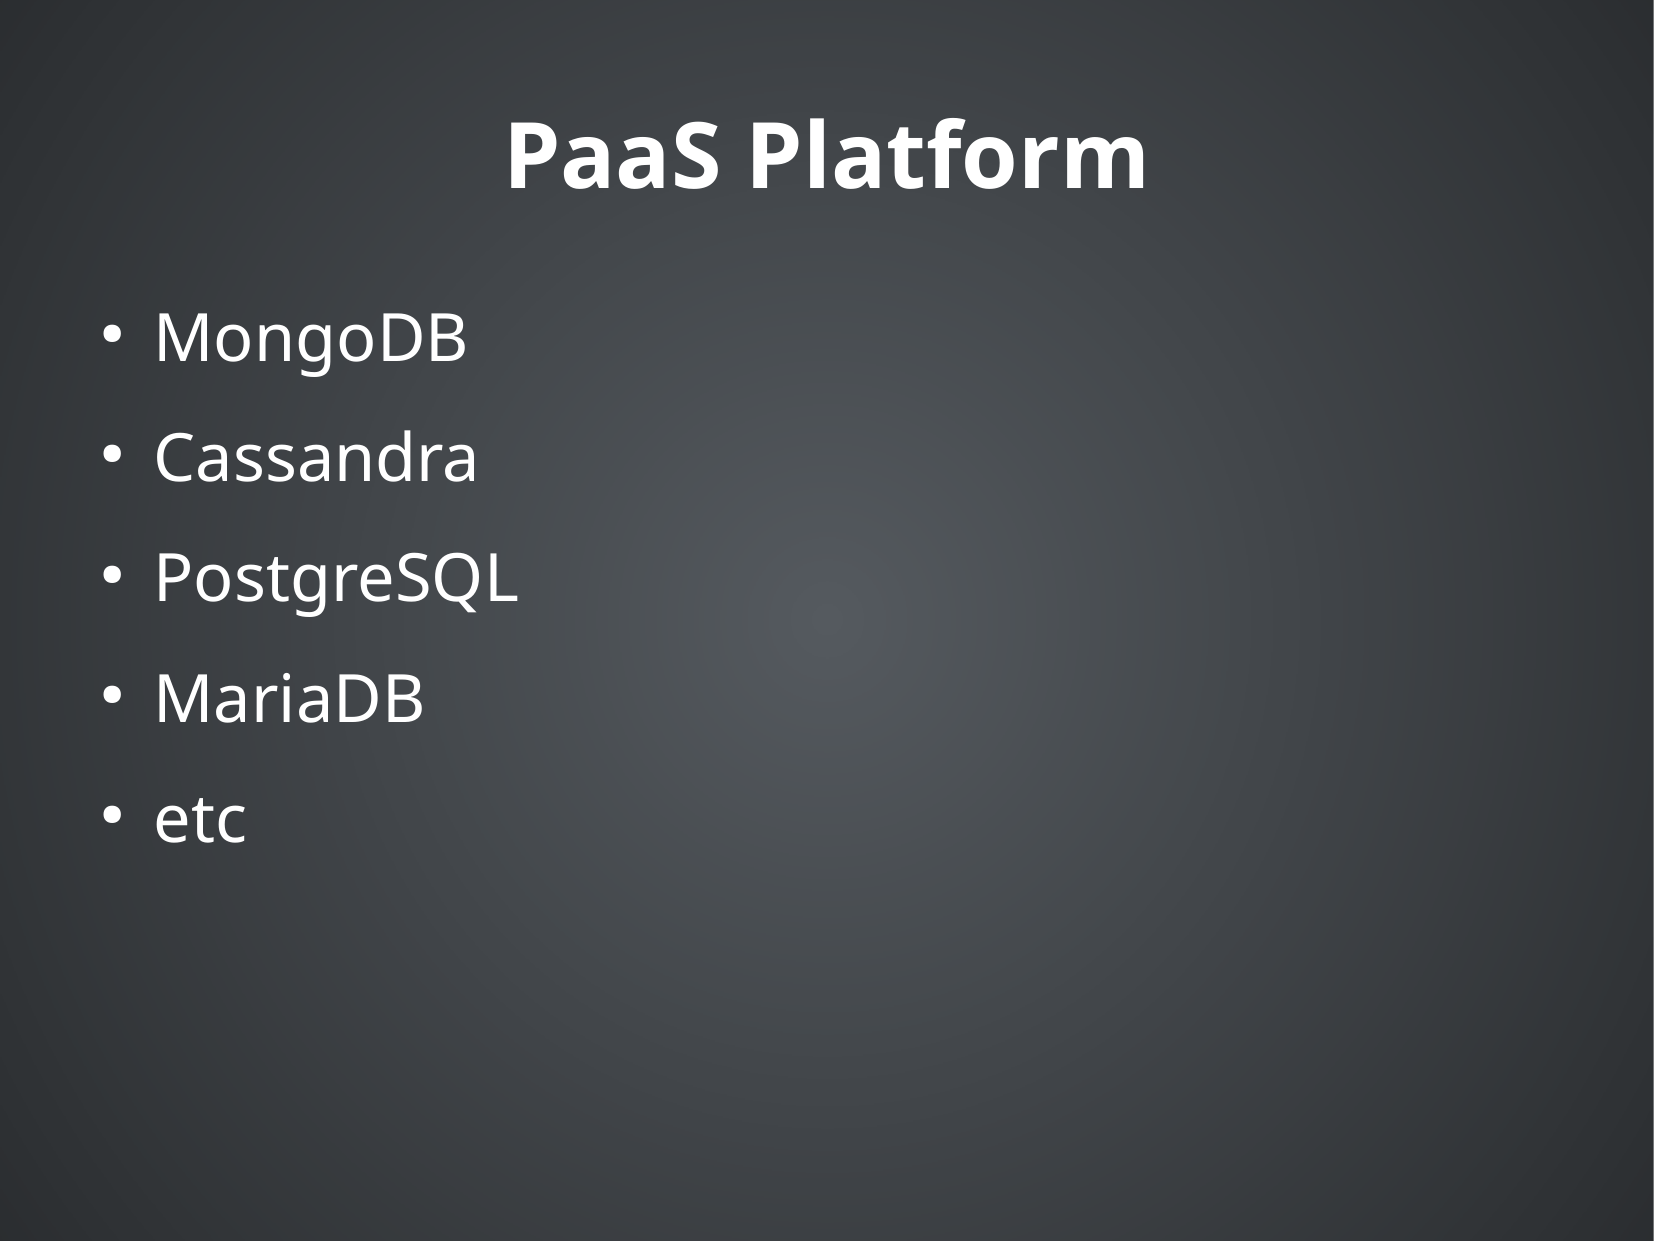

# PaaS Platform
MongoDB
Cassandra
PostgreSQL
MariaDB
etc